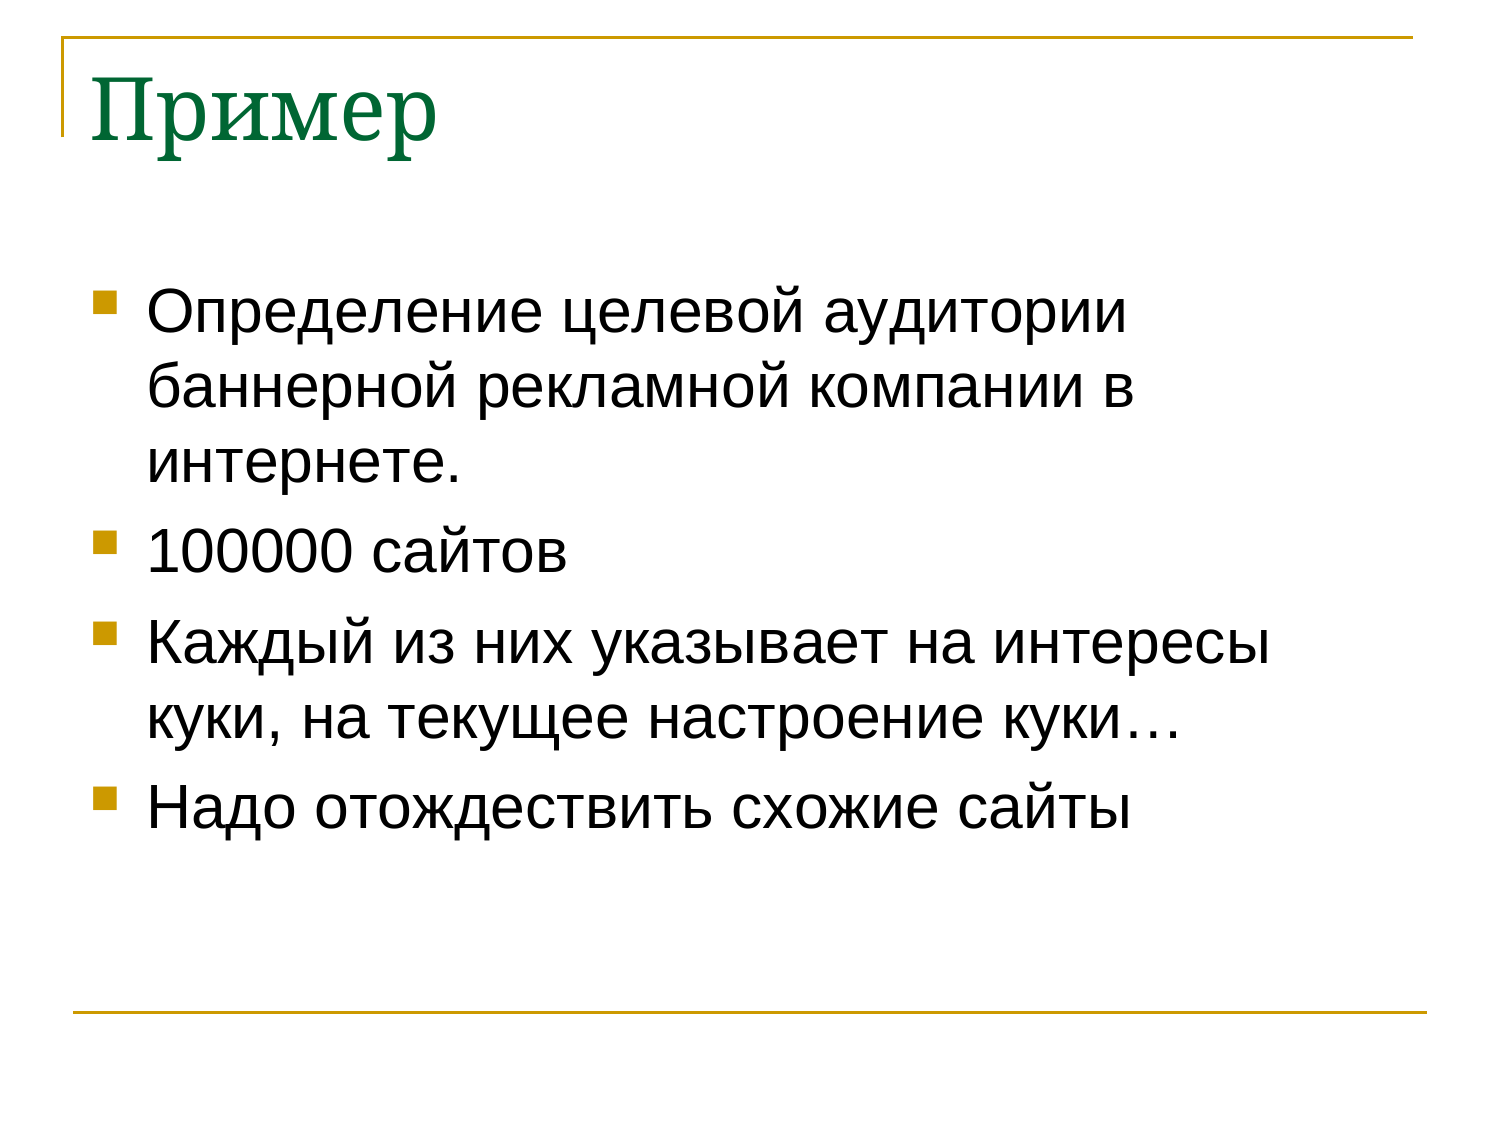

# Пример
Определение целевой аудитории баннерной рекламной компании в интернете.
100000 сайтов
Каждый из них указывает на интересы куки, на текущее настроение куки…
Надо отождествить схожие сайты